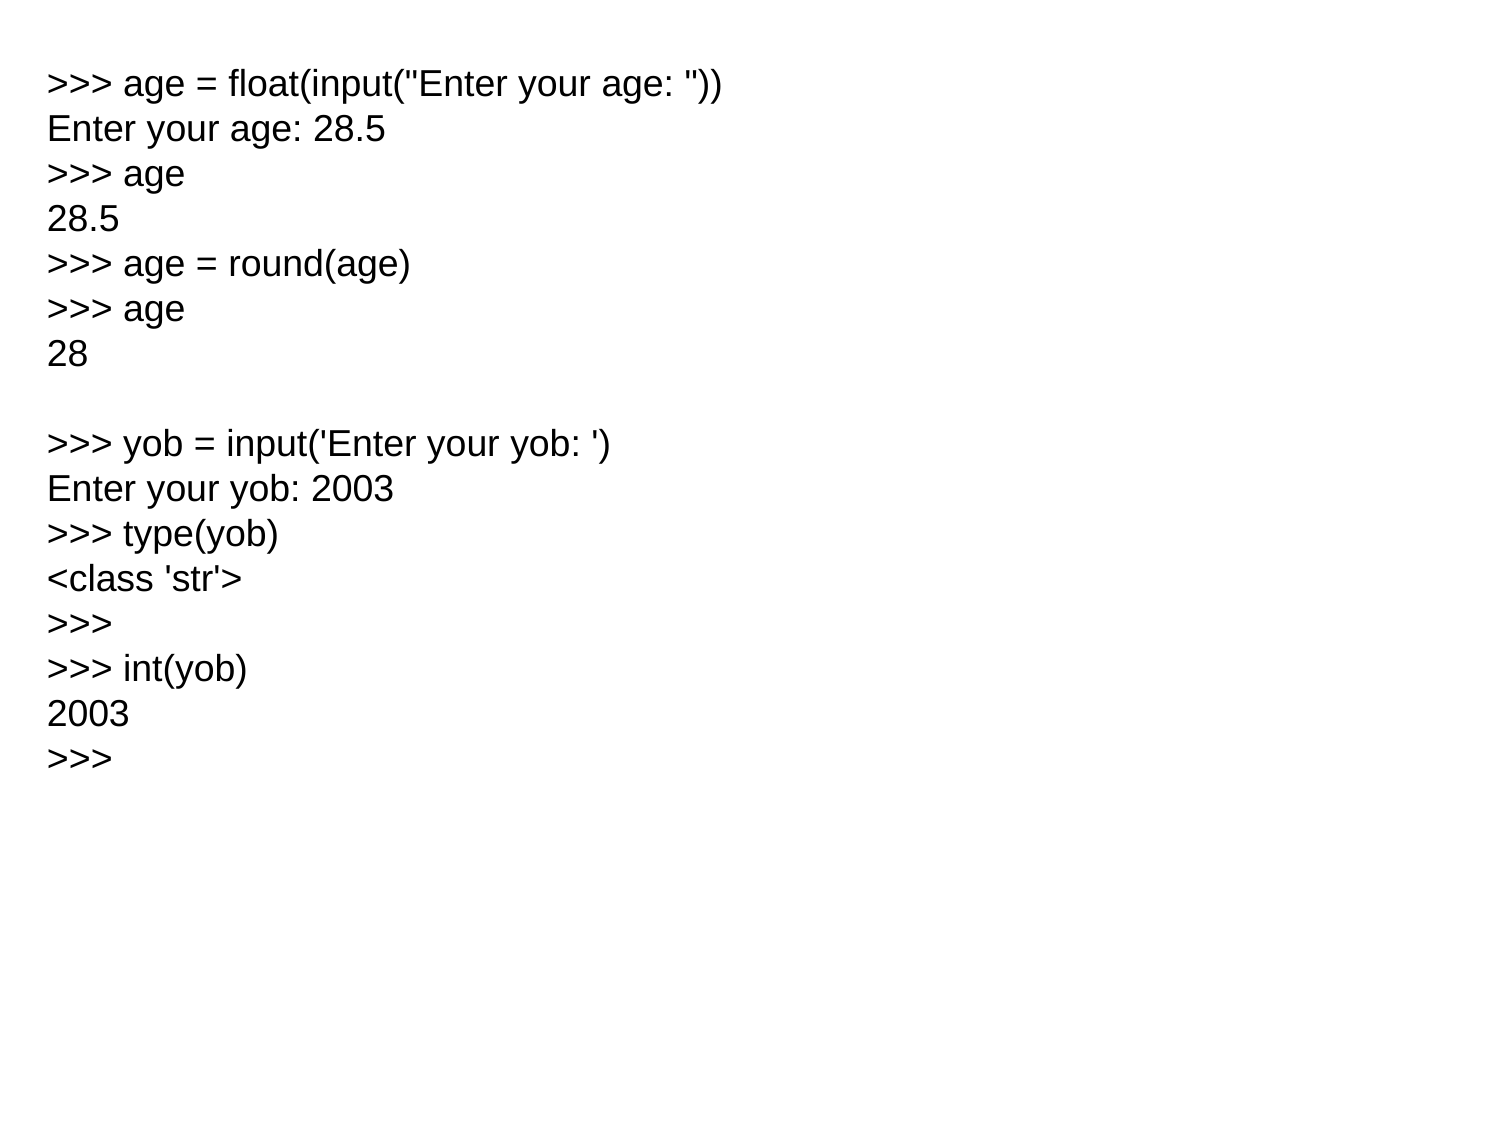

>>> age = float(input("Enter your age: "))
Enter your age: 28.5
>>> age
28.5
>>> age = round(age)
>>> age
28
>>> yob = input('Enter your yob: ')
Enter your yob: 2003
>>> type(yob)
<class 'str'>
>>>
>>> int(yob)
2003
>>>